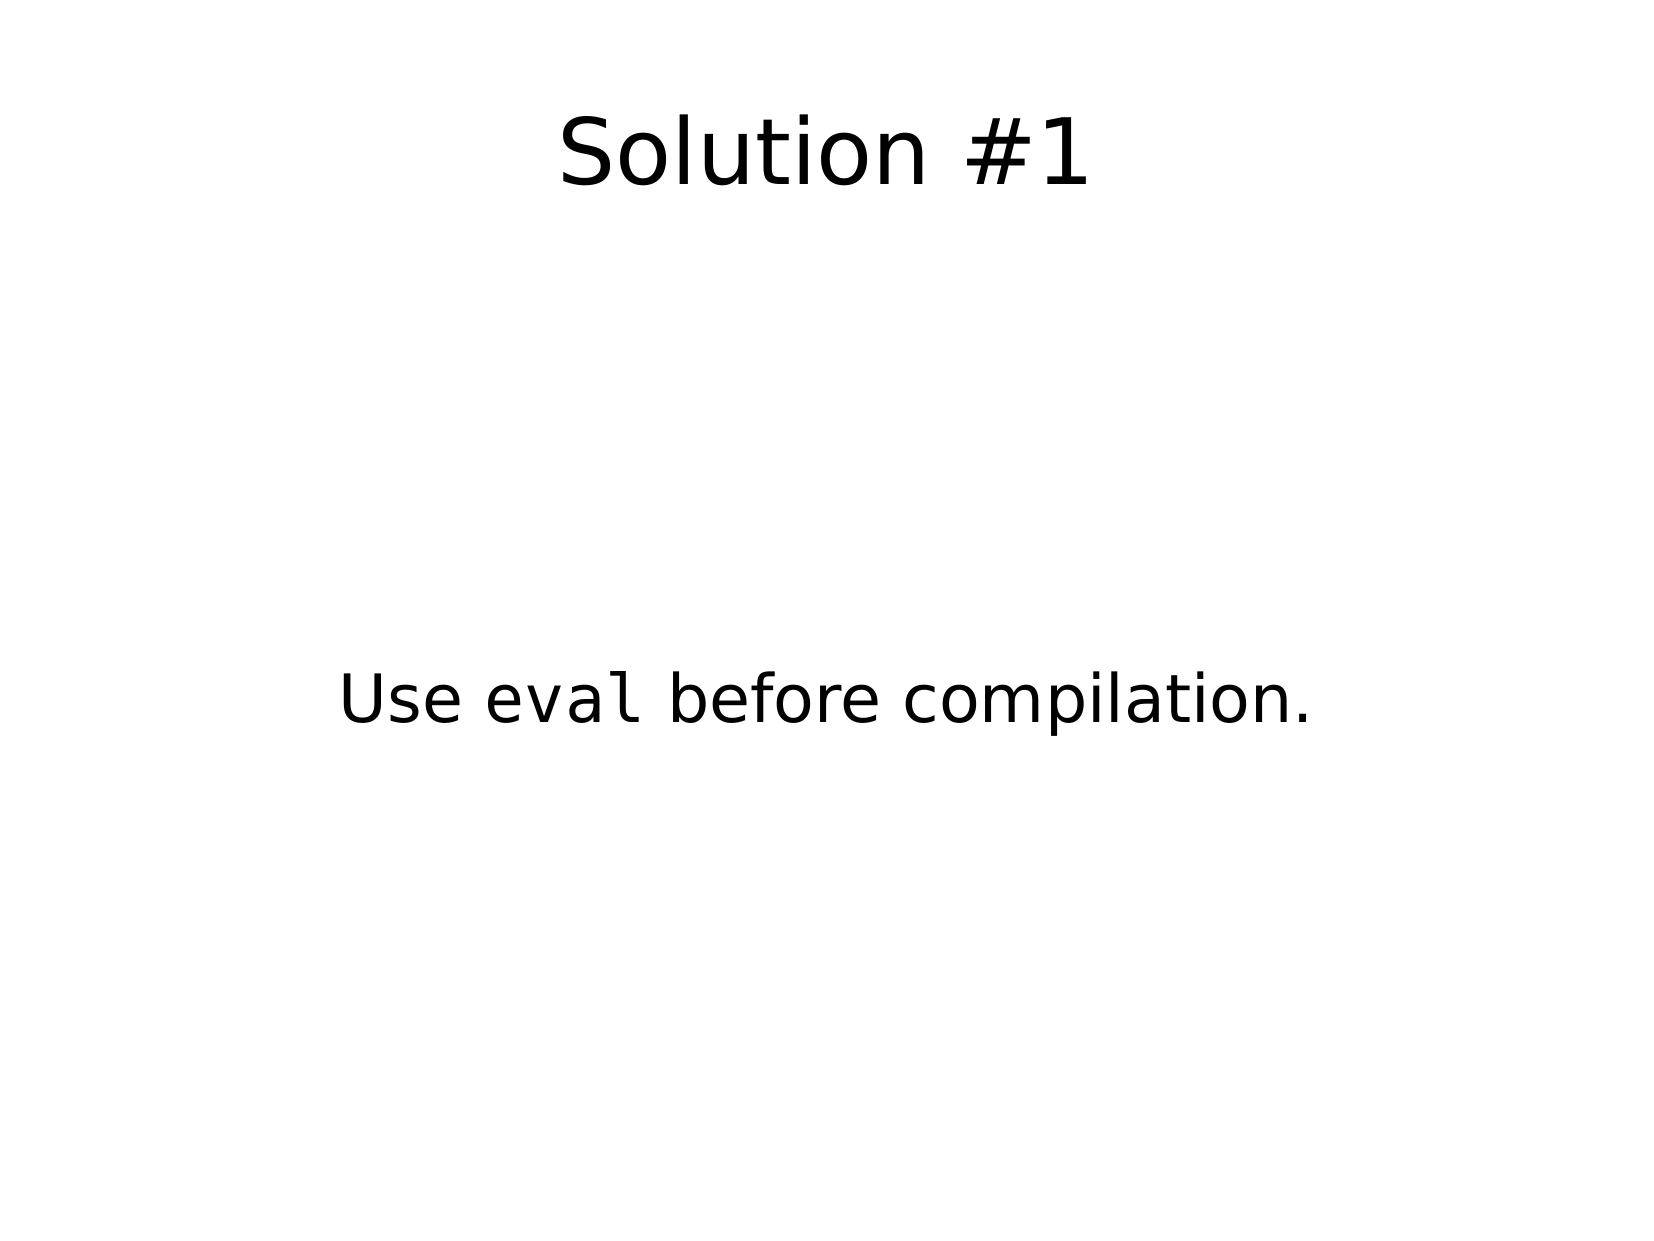

# Solution #1
Use eval before compilation.